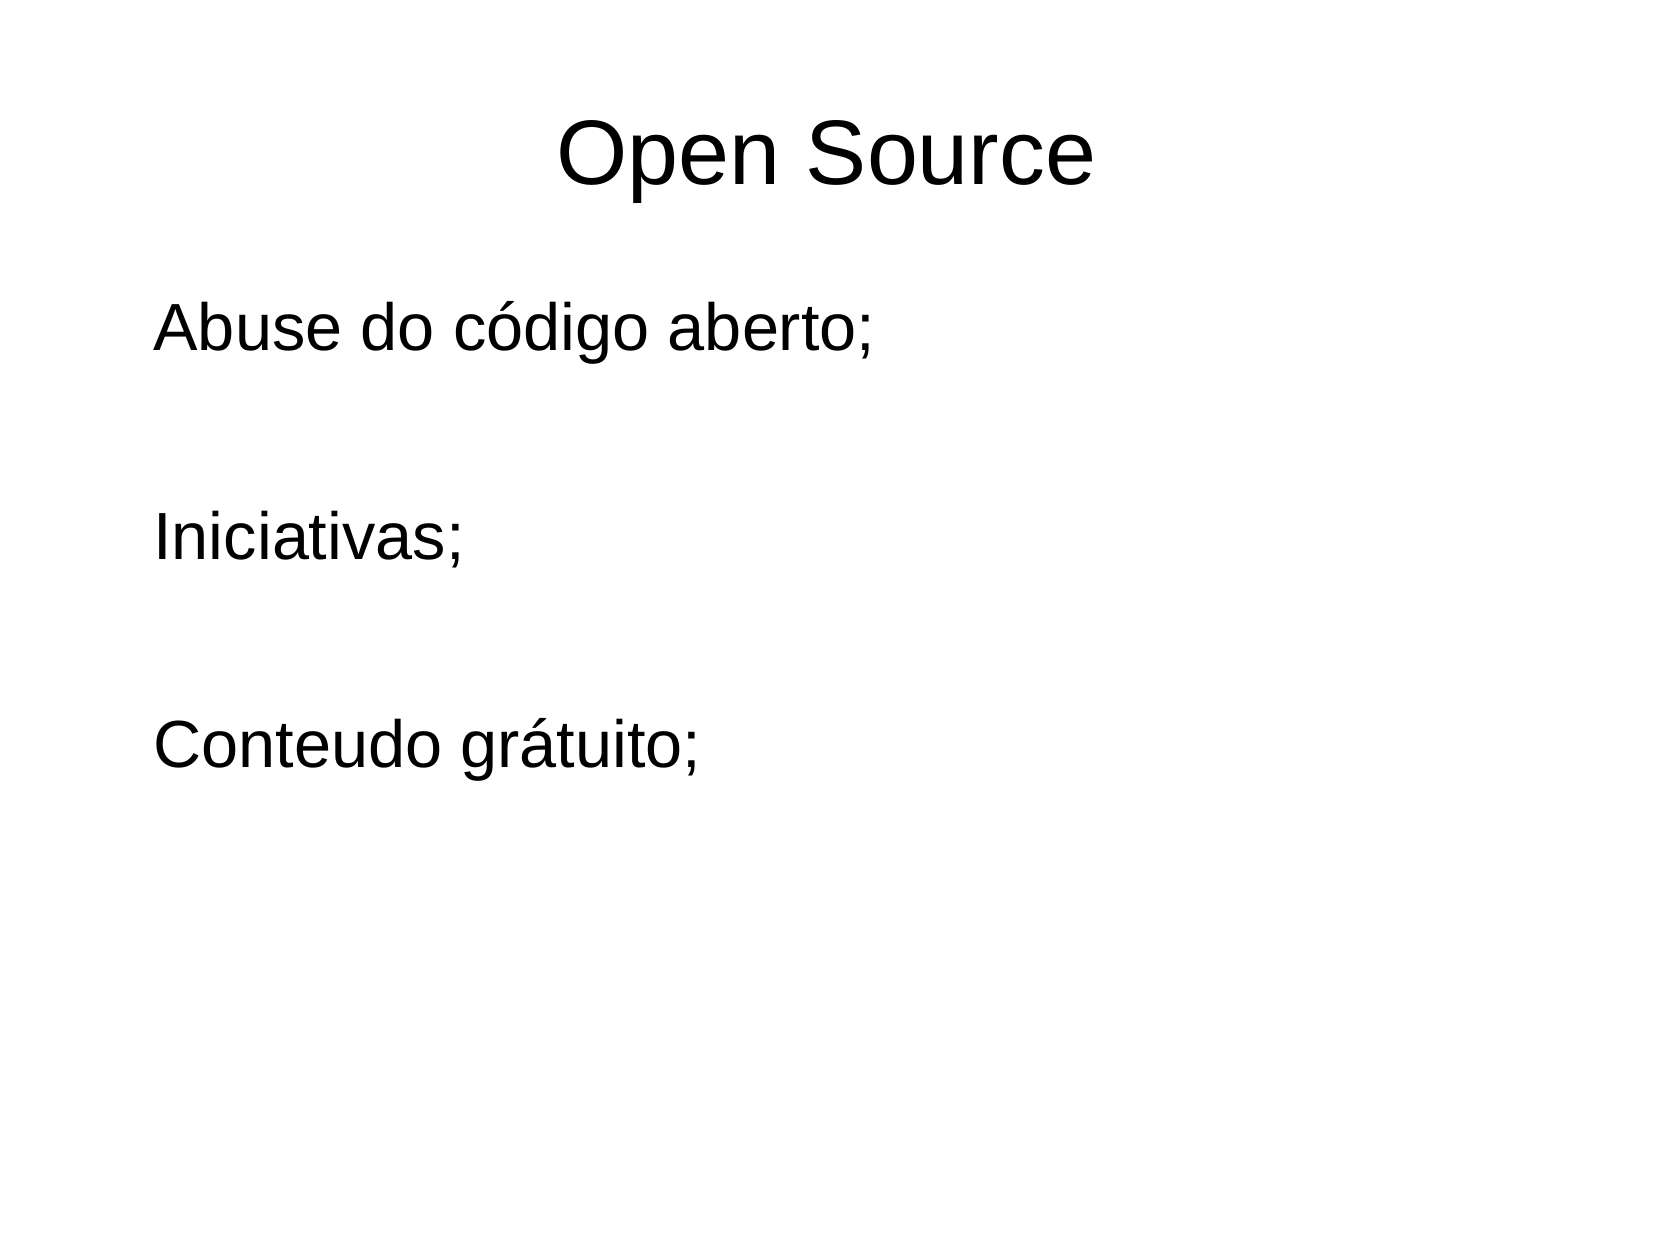

# Open Source
Abuse do código aberto;
Iniciativas;
Conteudo grátuito;